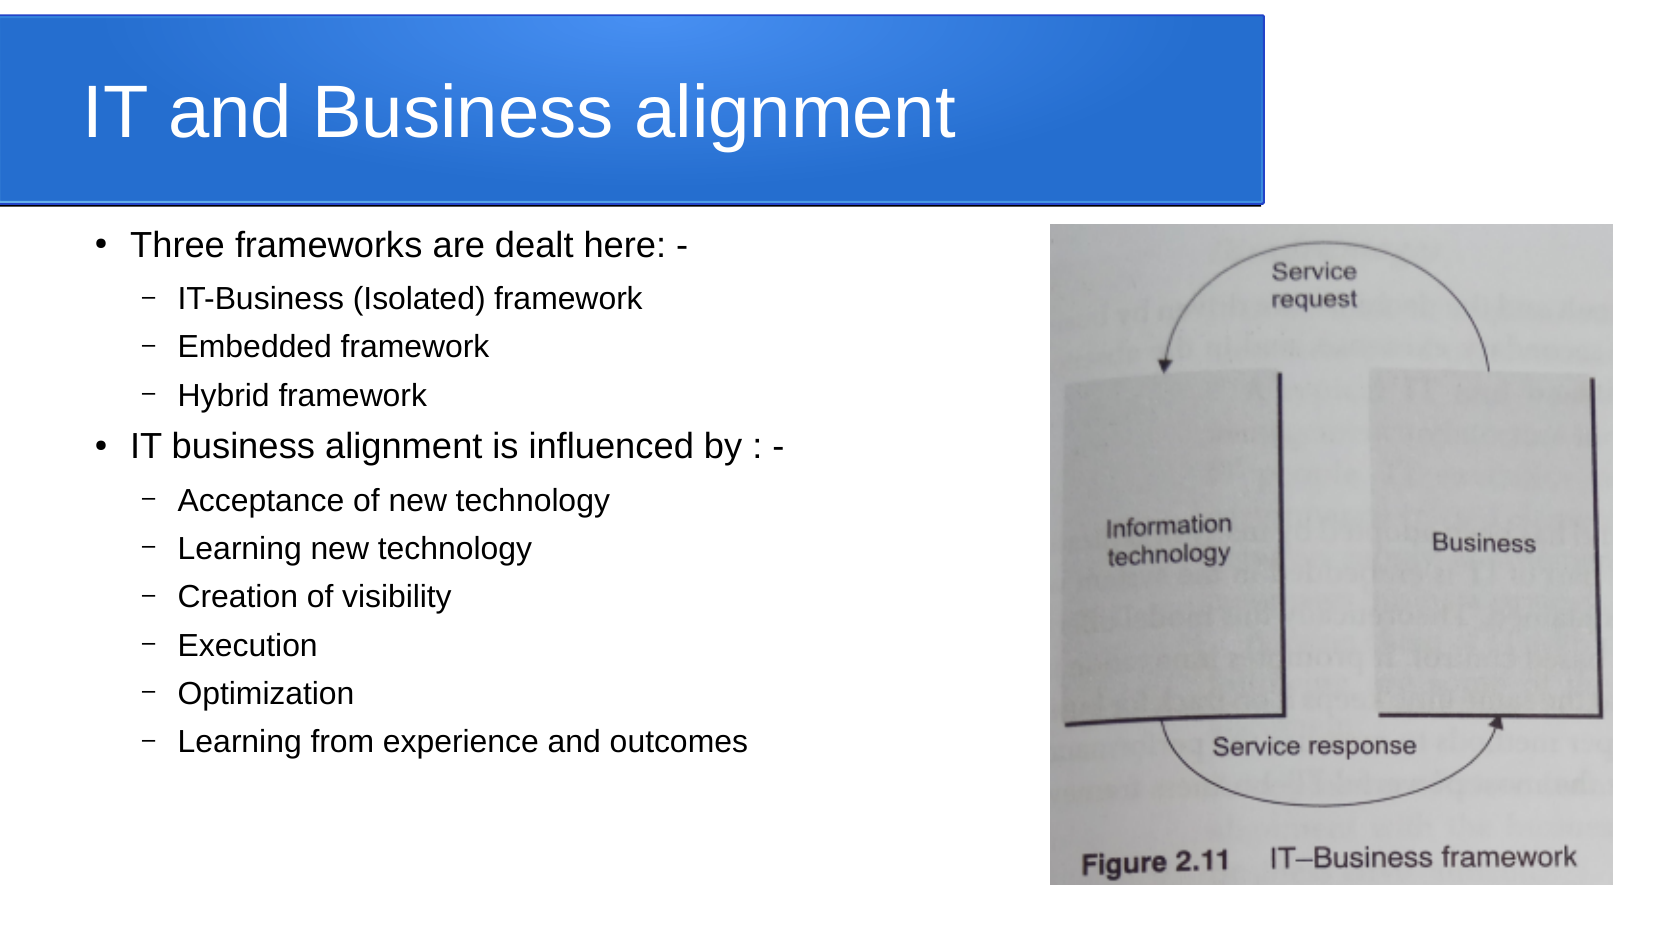

# IT and Business alignment
Three frameworks are dealt here: -
IT-Business (Isolated) framework
Embedded framework
Hybrid framework
IT business alignment is influenced by : -
Acceptance of new technology
Learning new technology
Creation of visibility
Execution
Optimization
Learning from experience and outcomes